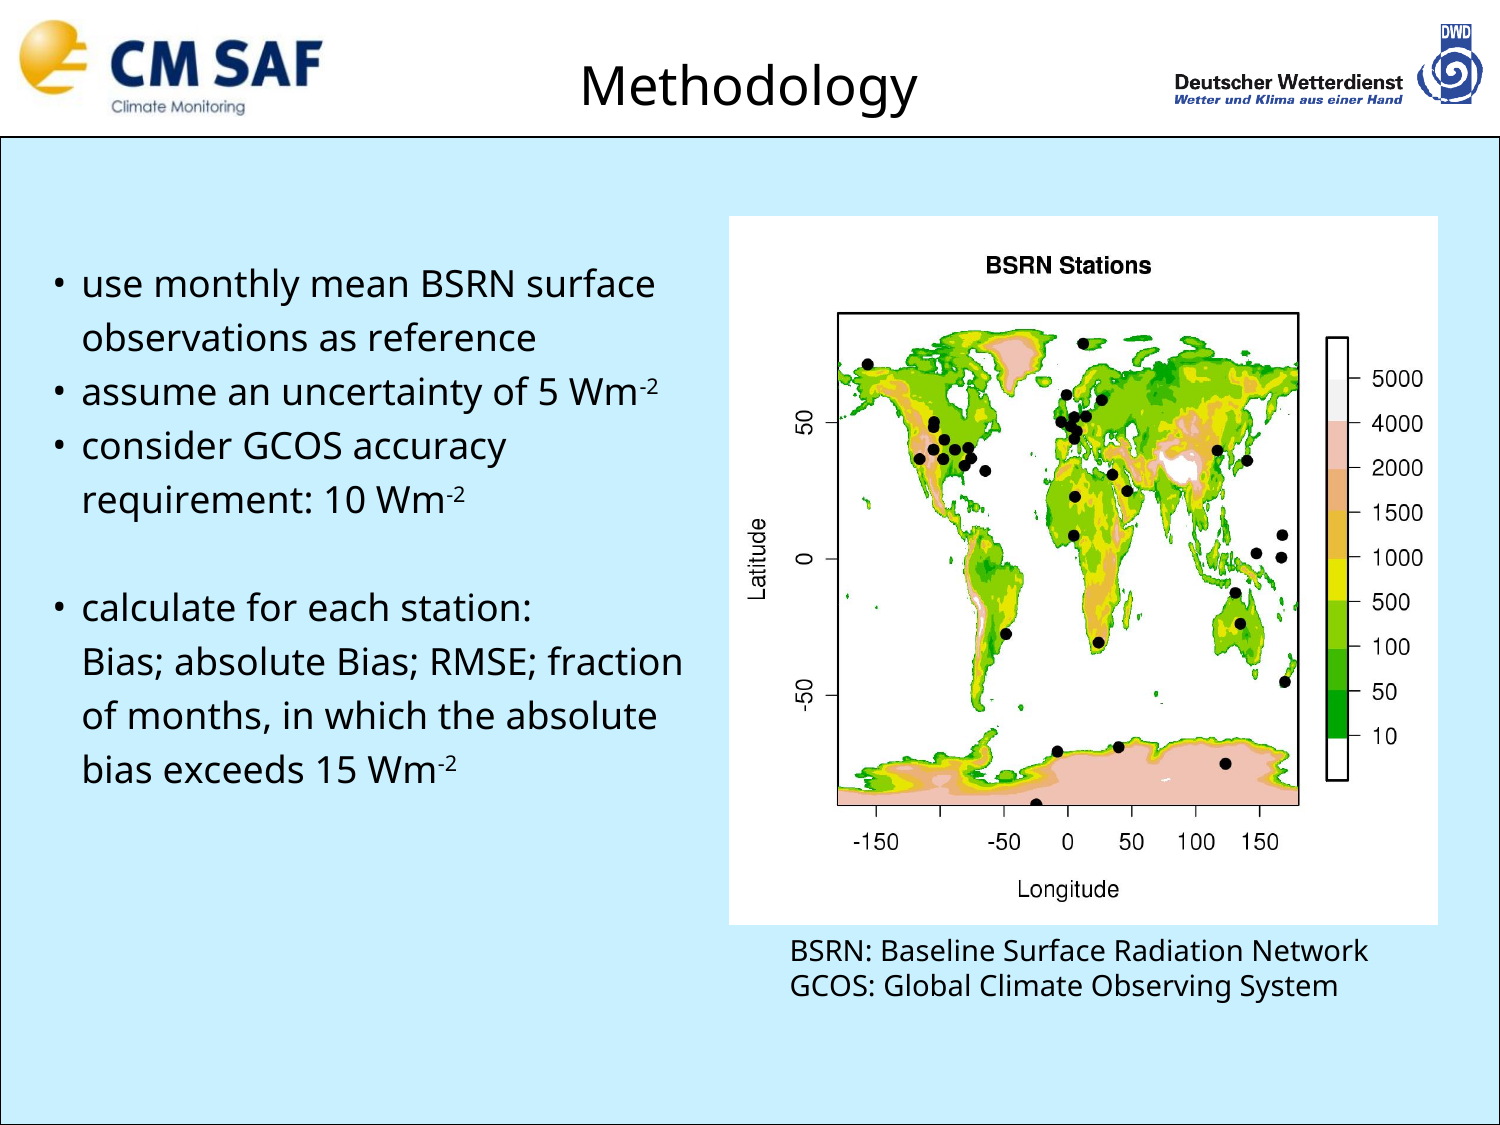

Methodology
use monthly mean BSRN surface observations as reference
assume an uncertainty of 5 Wm-2
consider GCOS accuracy requirement: 10 Wm-2
calculate for each station:
Bias; absolute Bias; RMSE; fraction of months, in which the absolute bias exceeds 15 Wm-2
BSRN: Baseline Surface Radiation Network
GCOS: Global Climate Observing System